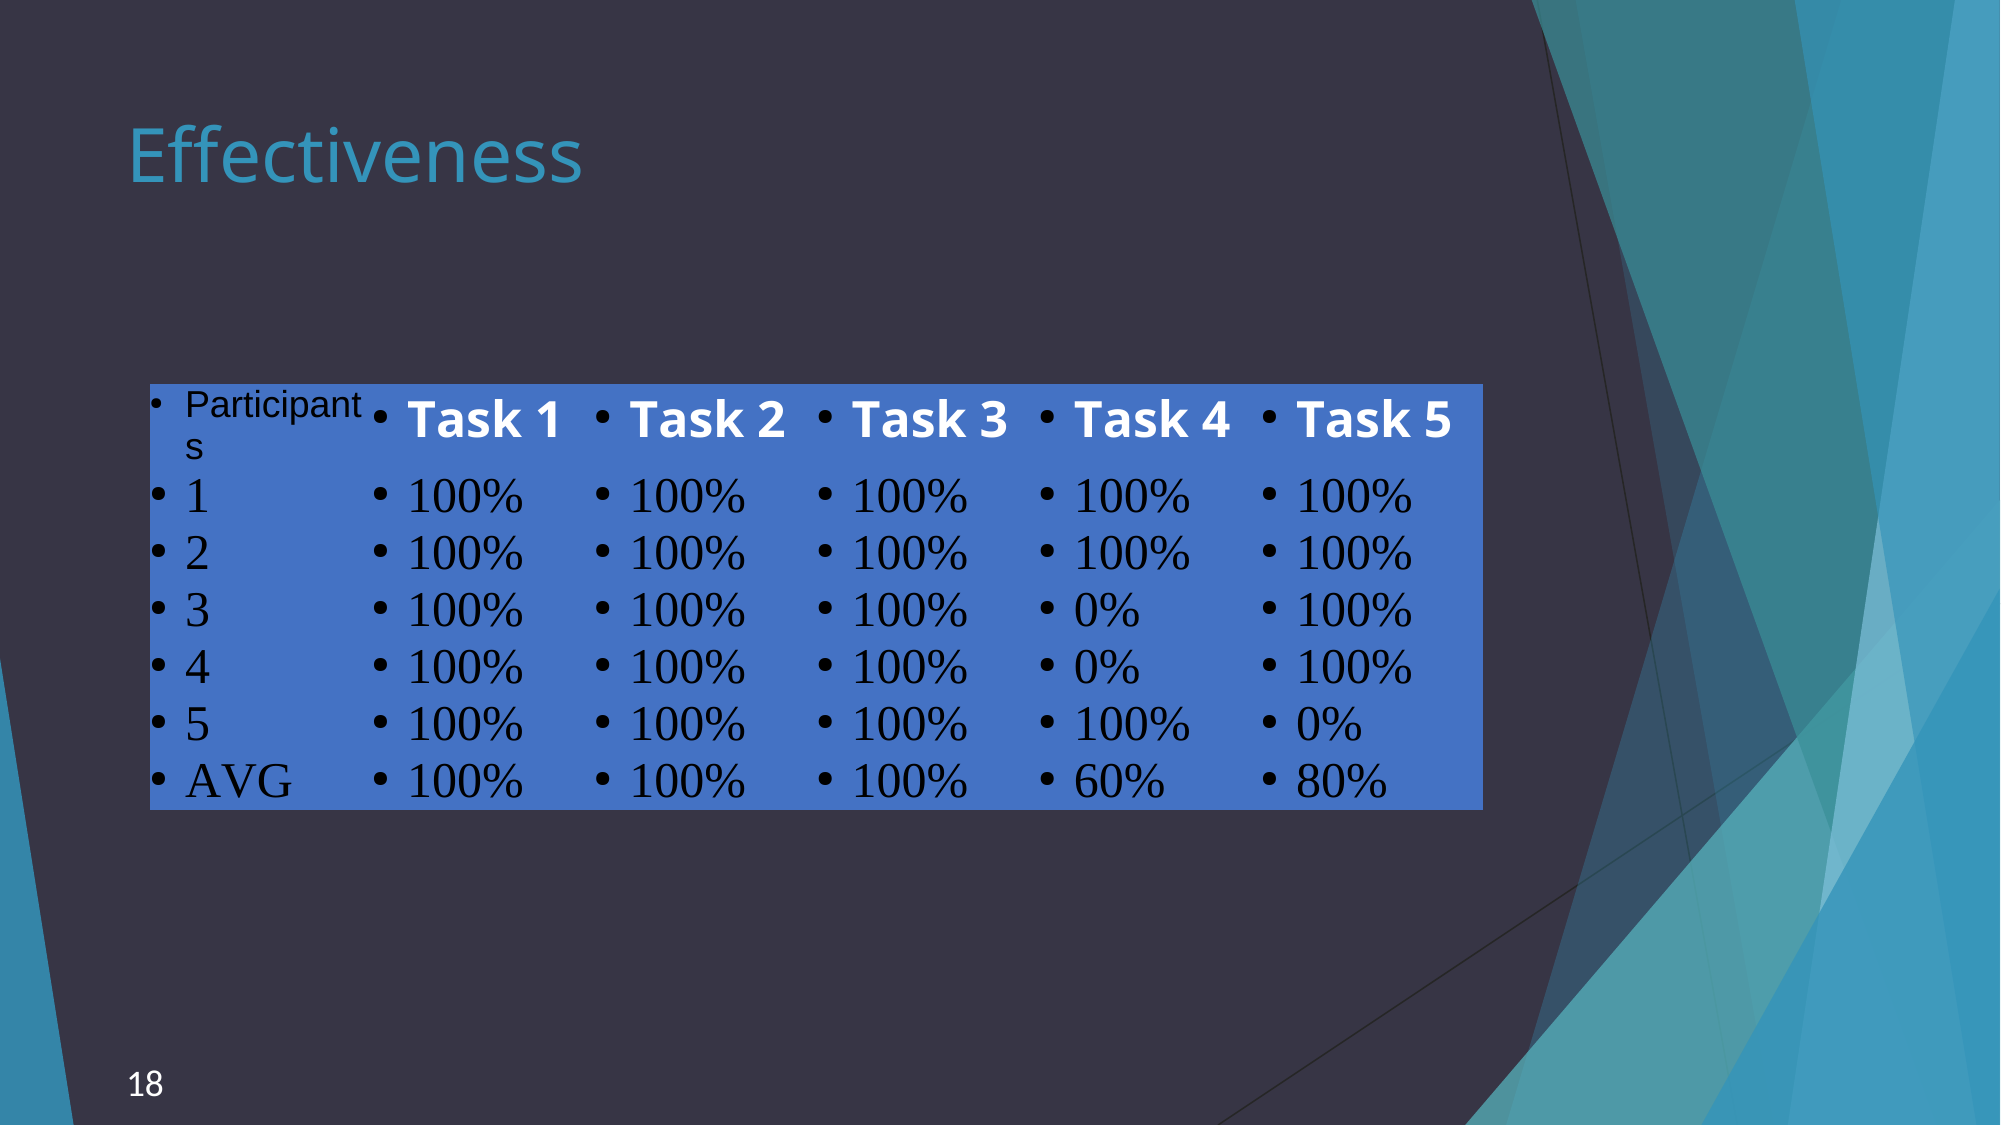

# Effectiveness
| Participants | Task 1 | Task 2 | Task 3 | Task 4 | Task 5 |
| --- | --- | --- | --- | --- | --- |
| 1 | 100% | 100% | 100% | 100% | 100% |
| 2 | 100% | 100% | 100% | 100% | 100% |
| 3 | 100% | 100% | 100% | 0% | 100% |
| 4 | 100% | 100% | 100% | 0% | 100% |
| 5 | 100% | 100% | 100% | 100% | 0% |
| AVG | 100% | 100% | 100% | 60% | 80% |
18